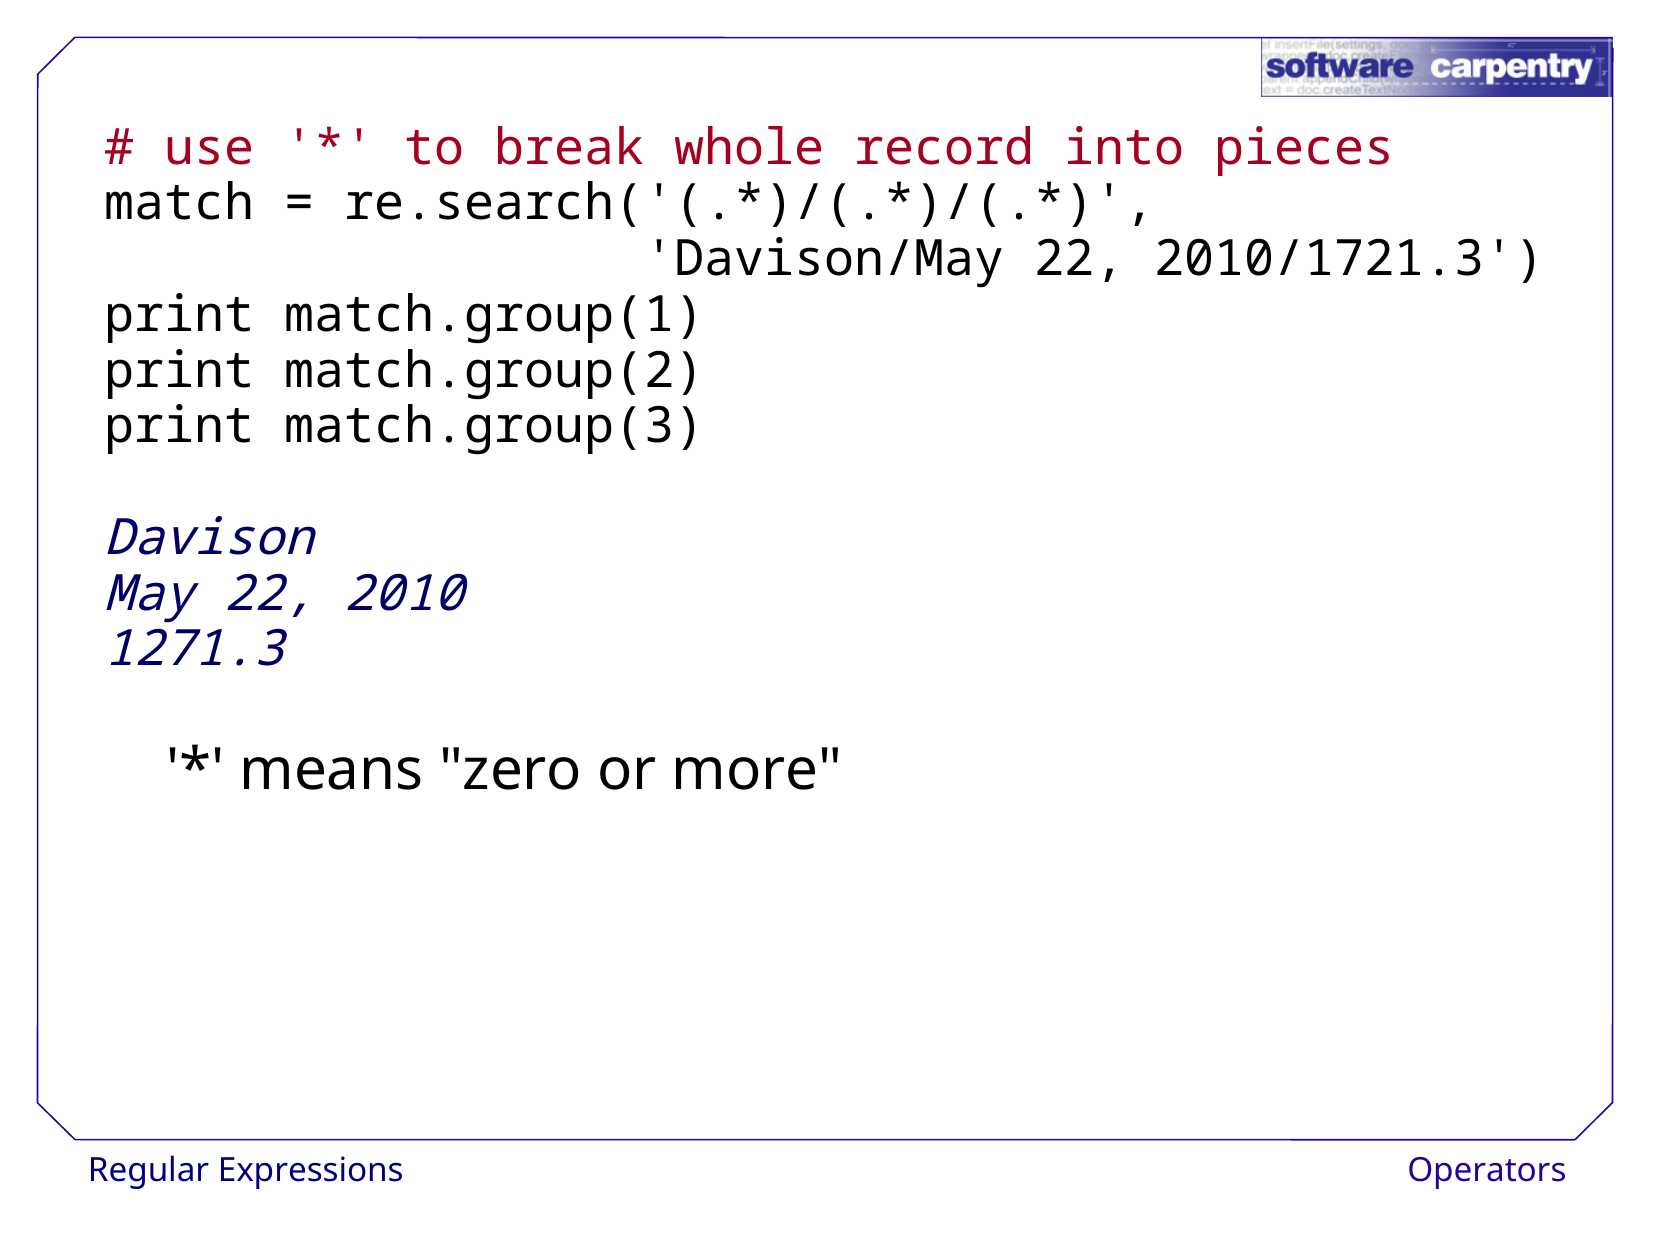

# use '*' to break whole record into pieces
match = re.search('(.*)/(.*)/(.*)',
 'Davison/May 22, 2010/1721.3')
print match.group(1)
print match.group(2)
print match.group(3)
Davison
May 22, 2010
1271.3
'*' means "zero or more"